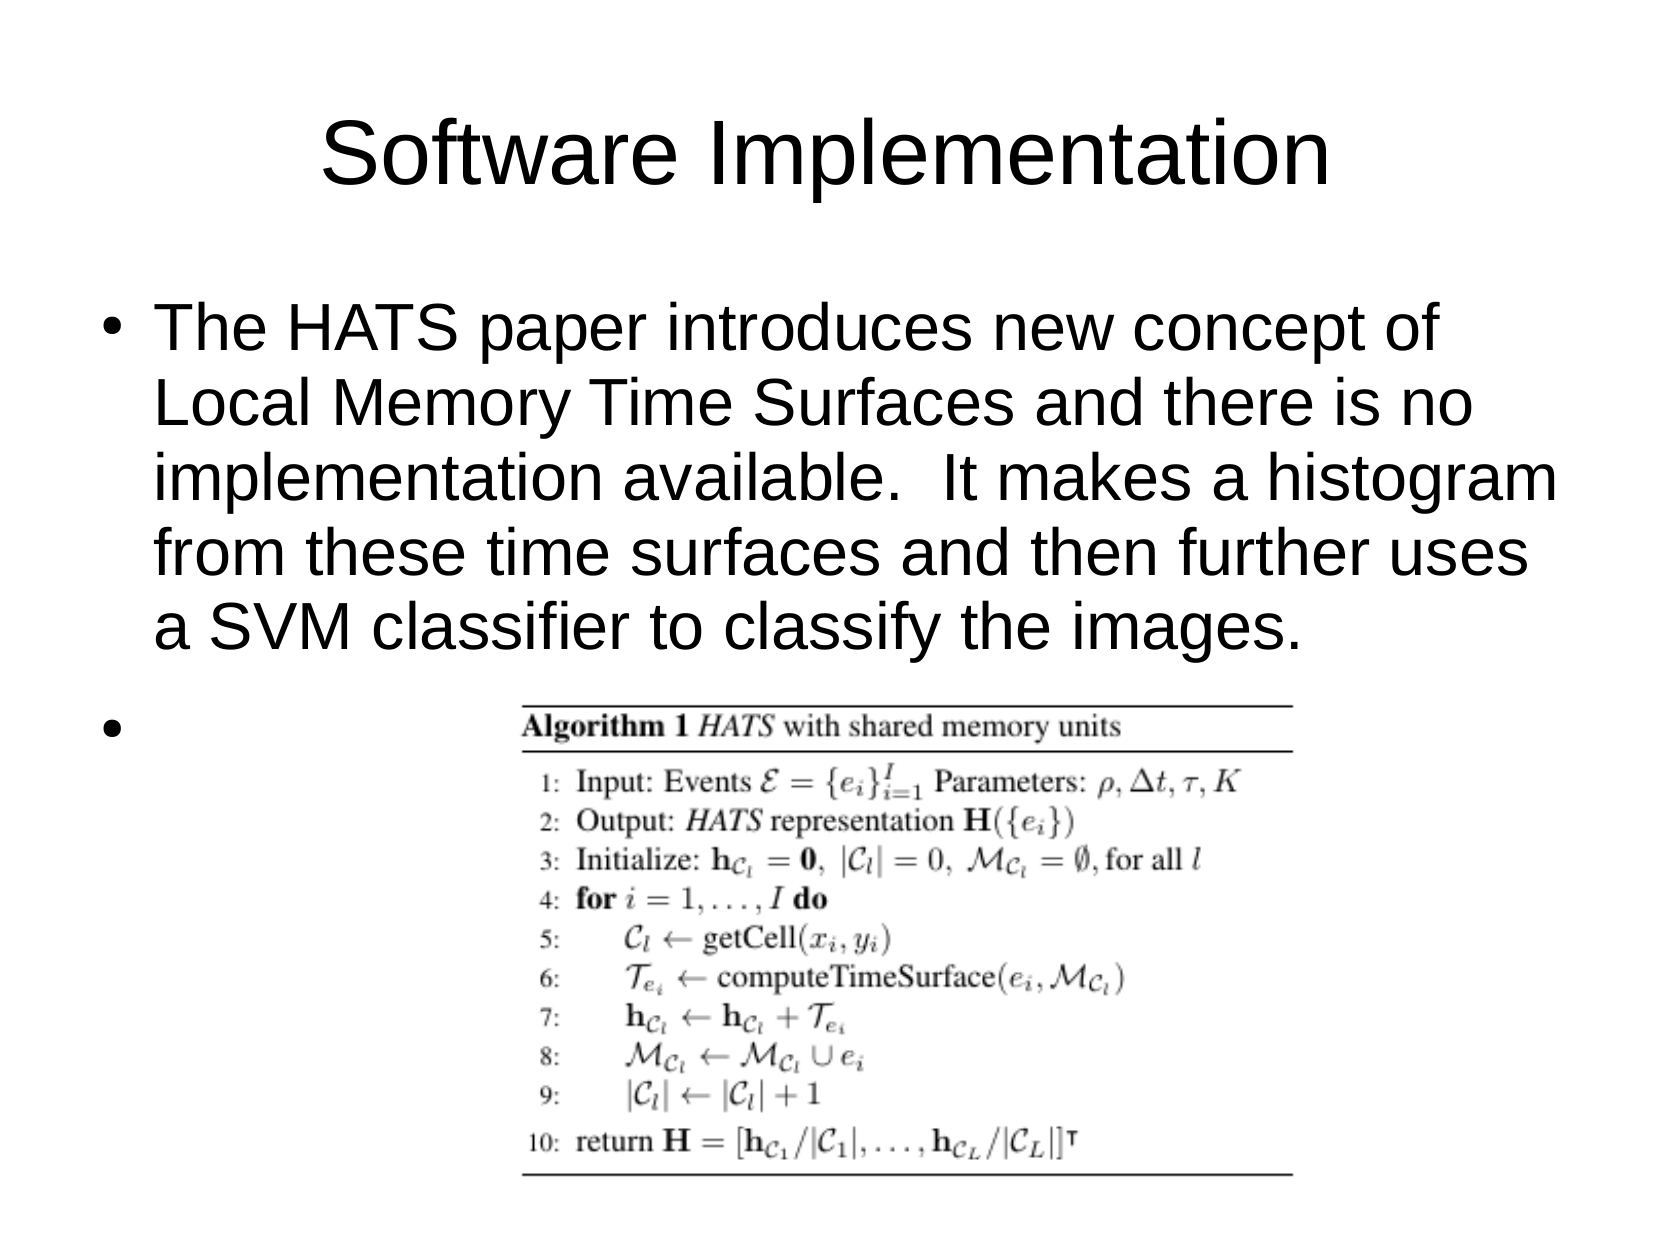

# Software Implementation
The HATS paper introduces new concept of Local Memory Time Surfaces and there is no implementation available. It makes a histogram from these time surfaces and then further uses a SVM classifier to classify the images.